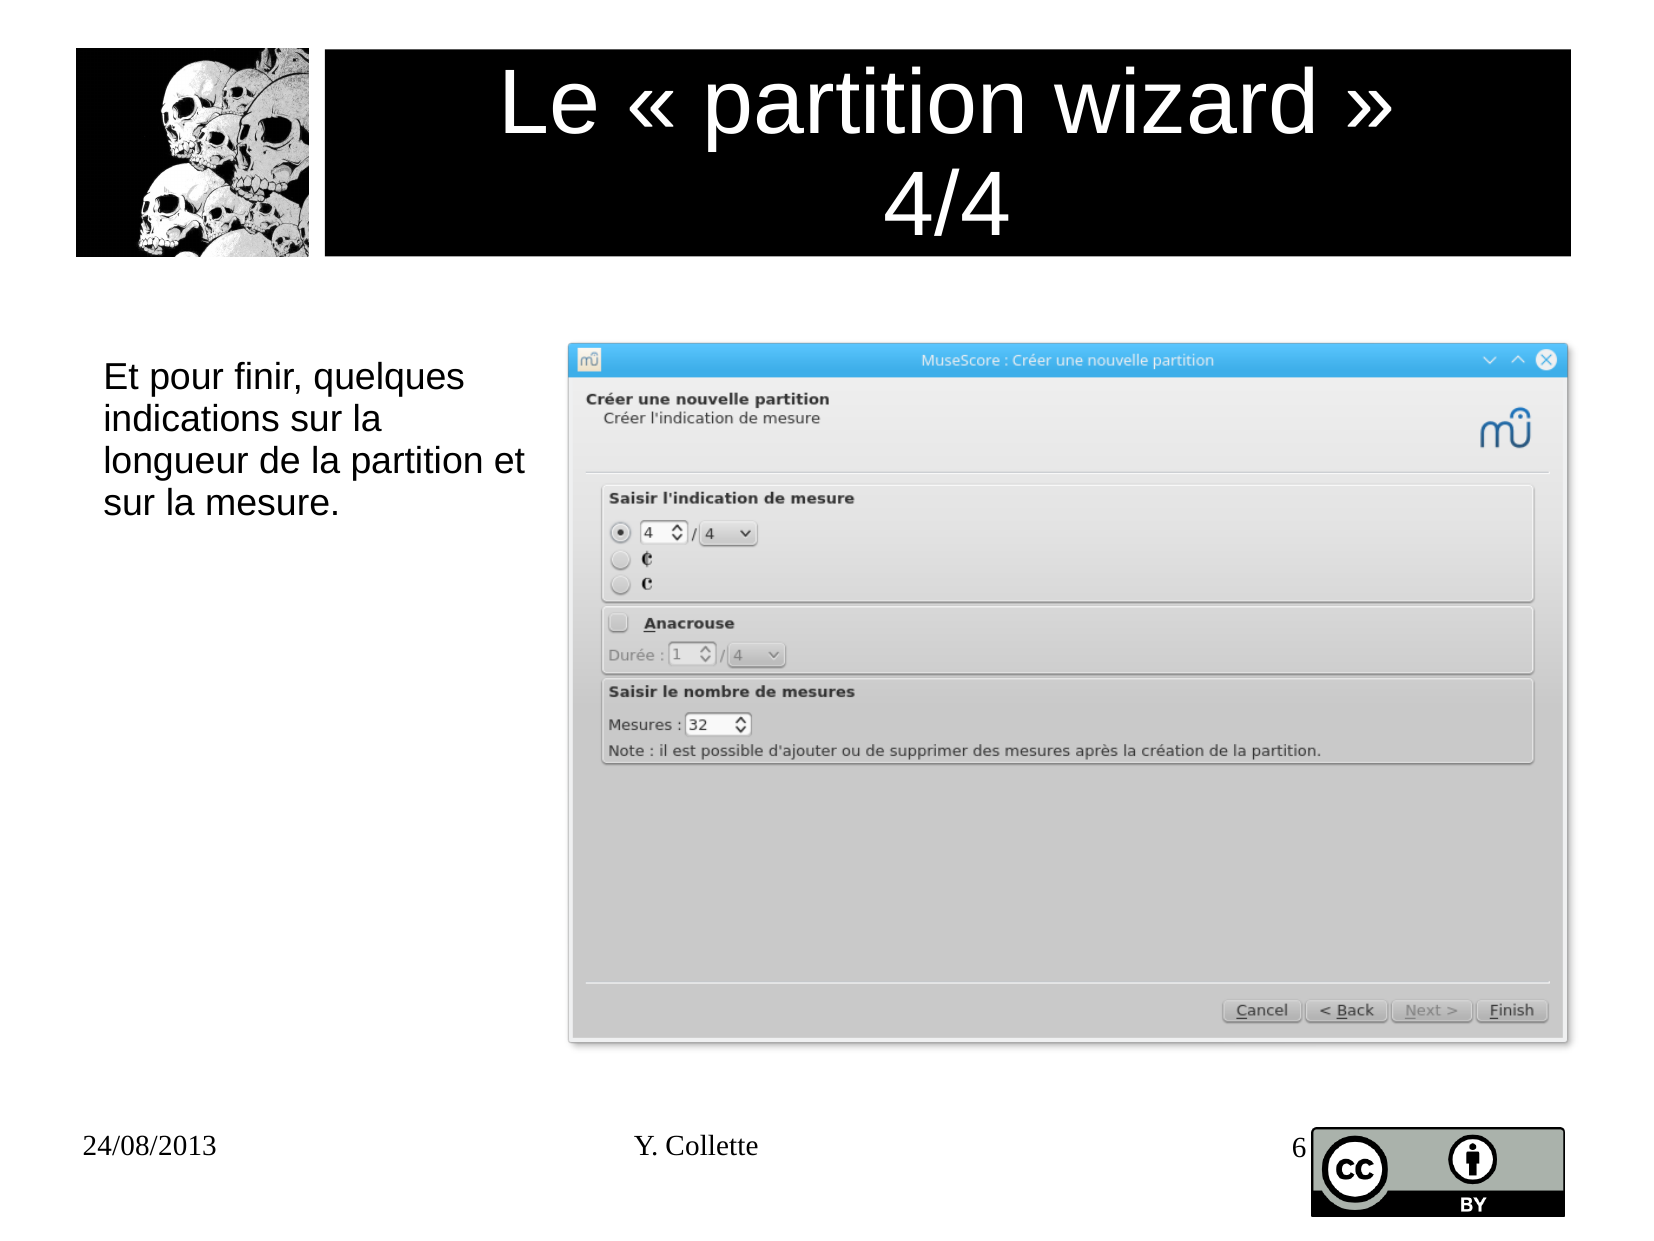

# Le « partition wizard » 4/4
Et pour finir, quelques indications sur la longueur de la partition et sur la mesure.
Y. Collette
6